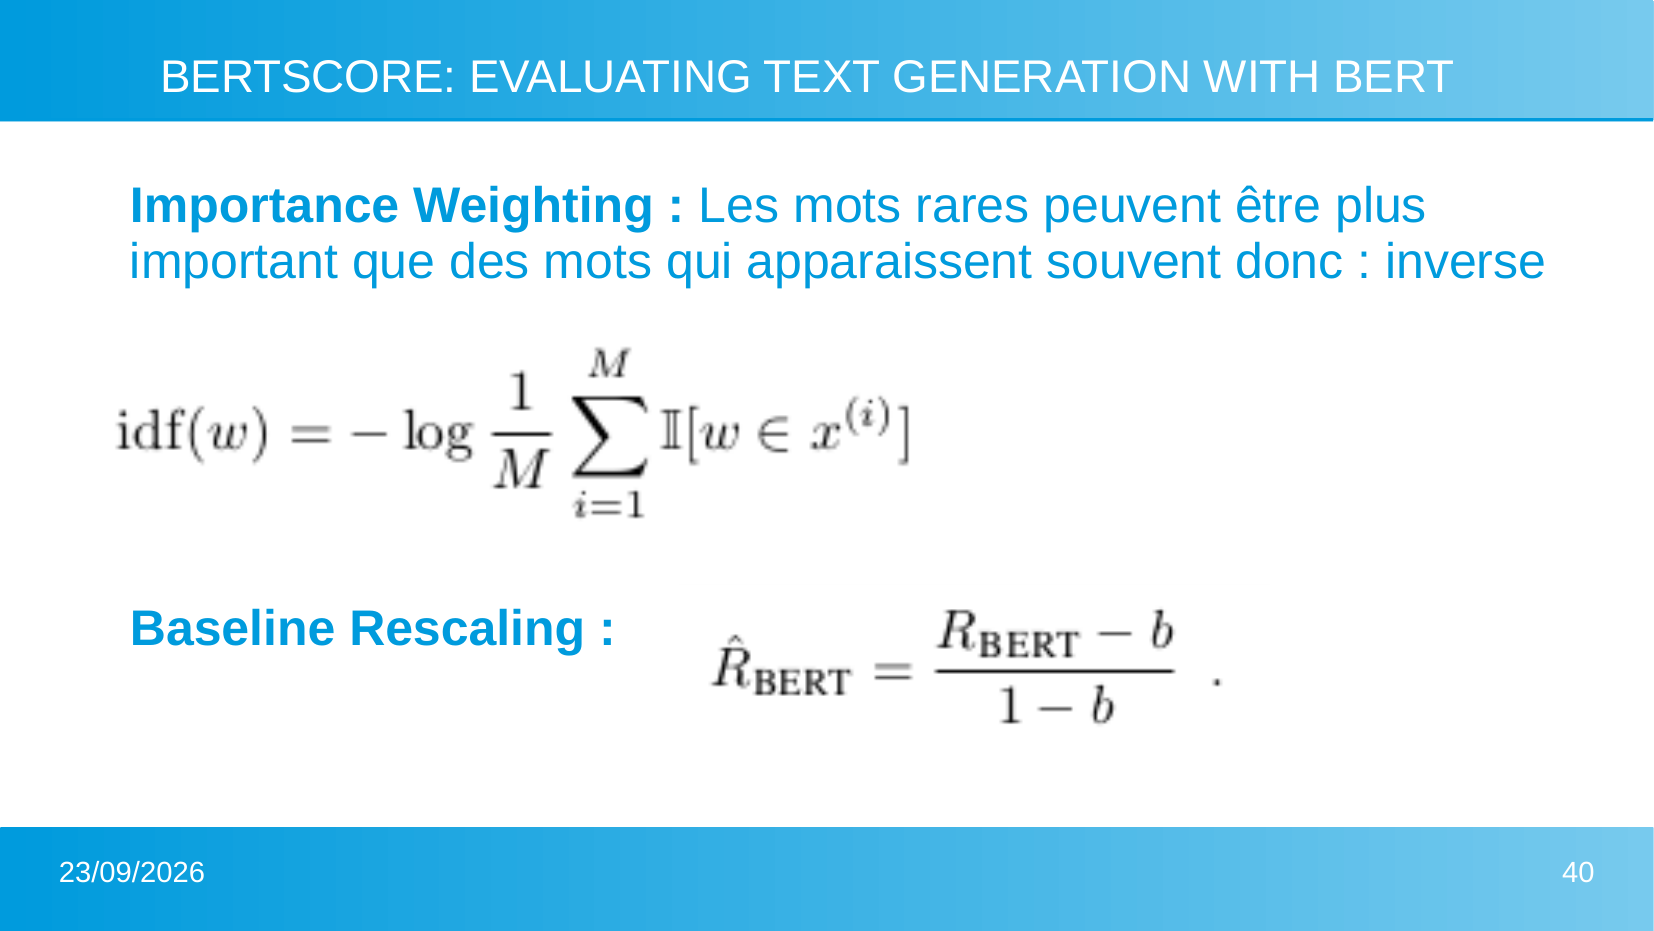

# BERTSCORE: EVALUATING TEXT GENERATION WITH BERT
Importance Weighting : Les mots rares peuvent être plus important que des mots qui apparaissent souvent donc : inverse du idf pour ajouter des poids.
Baseline Rescaling :
40